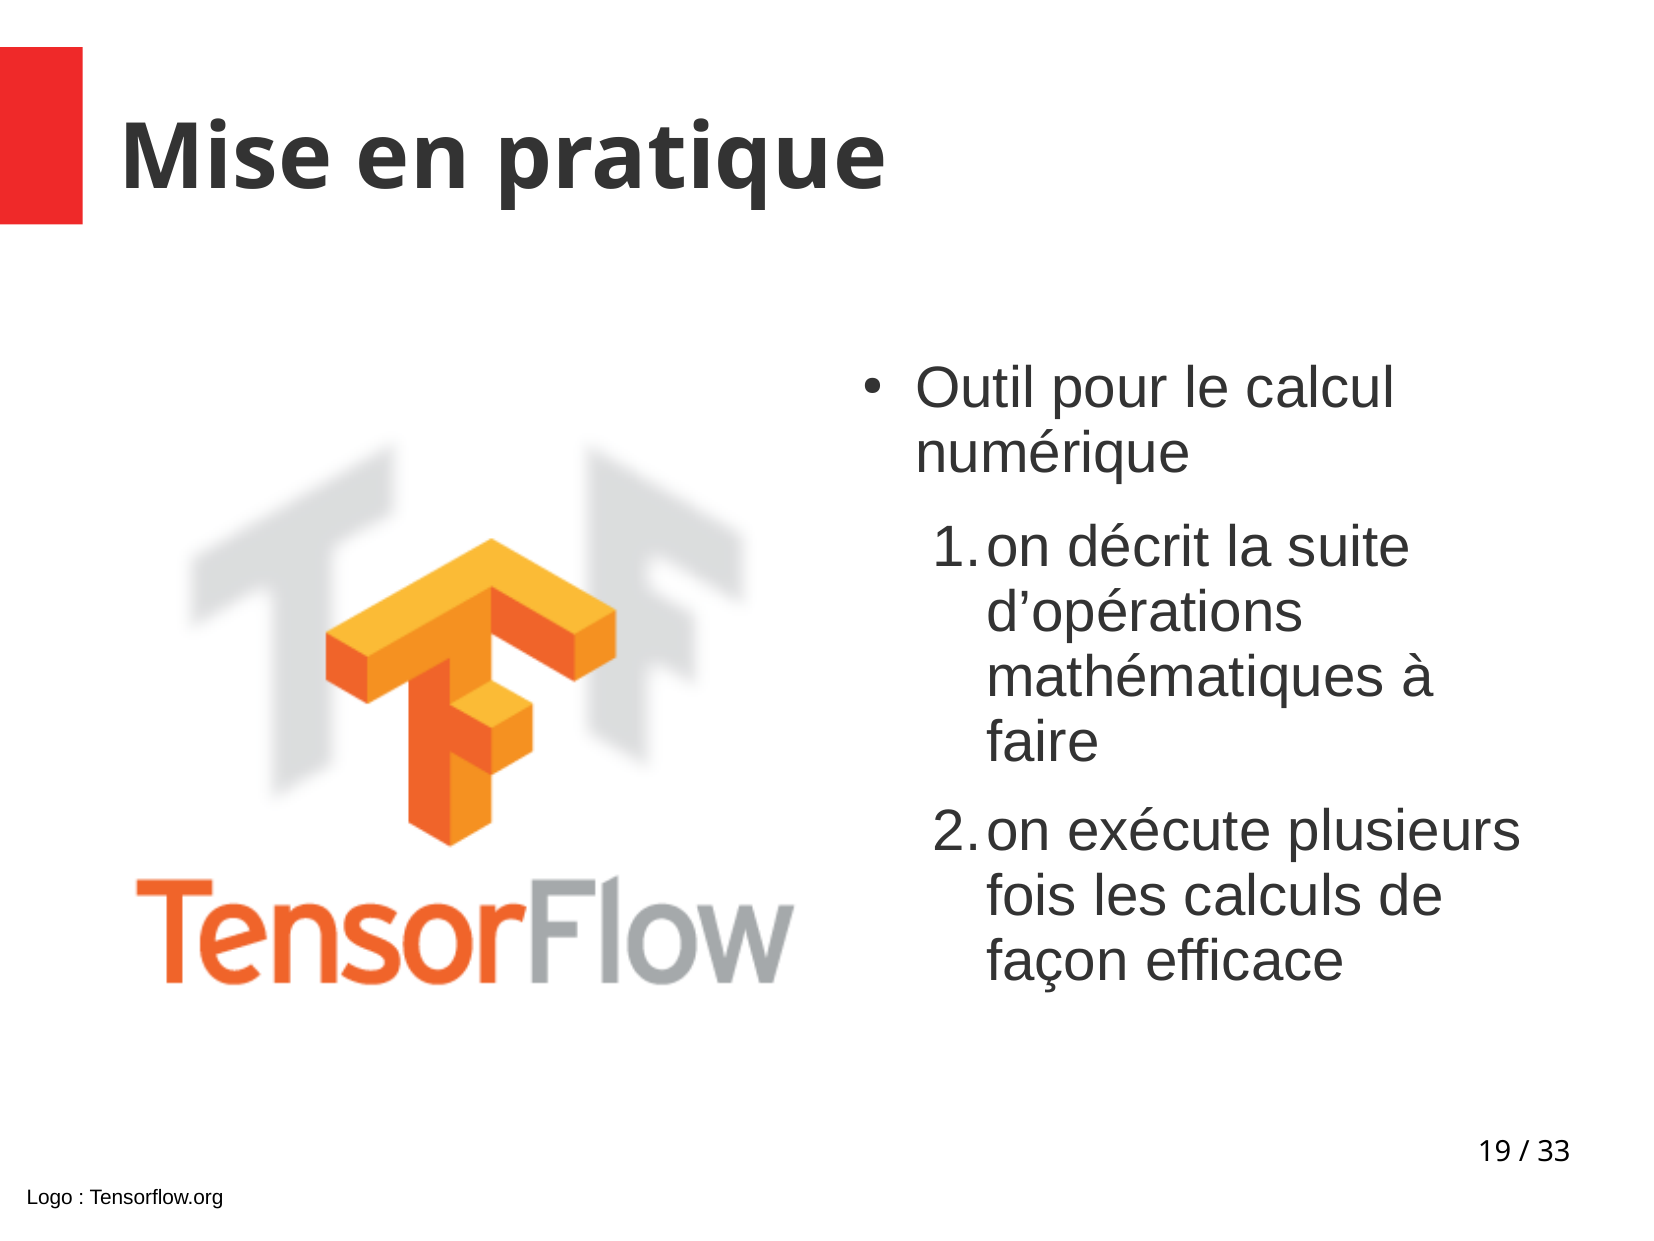

# Mise en pratique
Outil pour le calcul numérique
on décrit la suite d’opérations mathématiques à faire
on exécute plusieurs fois les calculs de façon efficace
19
Logo : Tensorflow.org